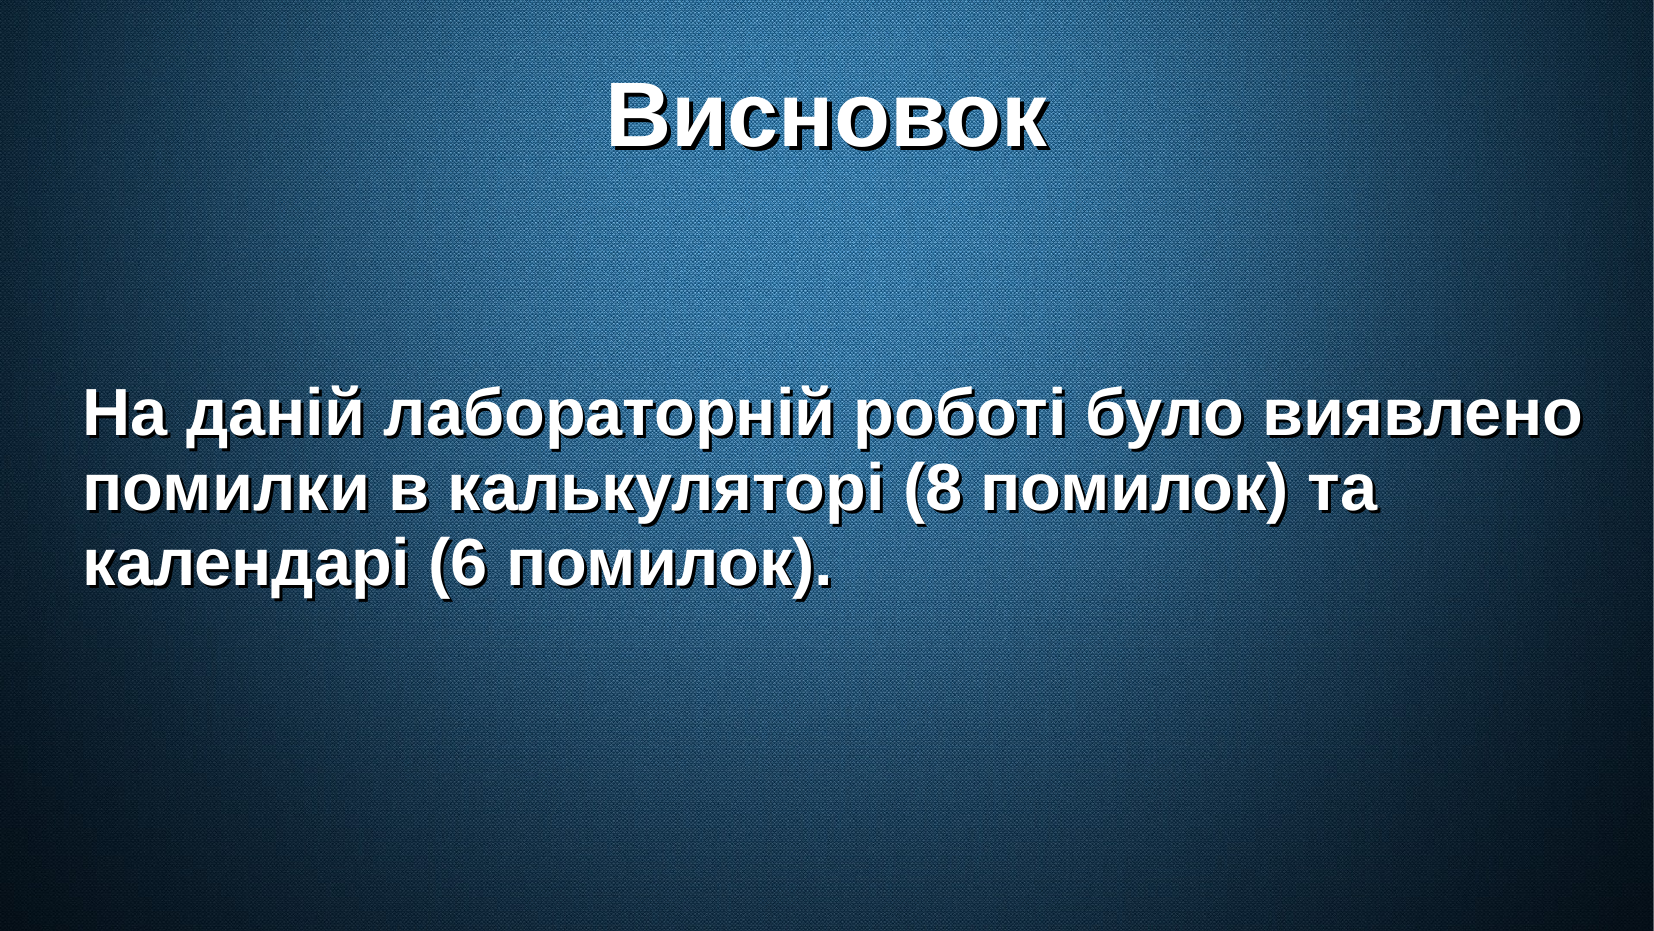

# Висновок
На даній лабораторній роботі було виявлено помилки в калькуляторі (8 помилок) та календарі (6 помилок).